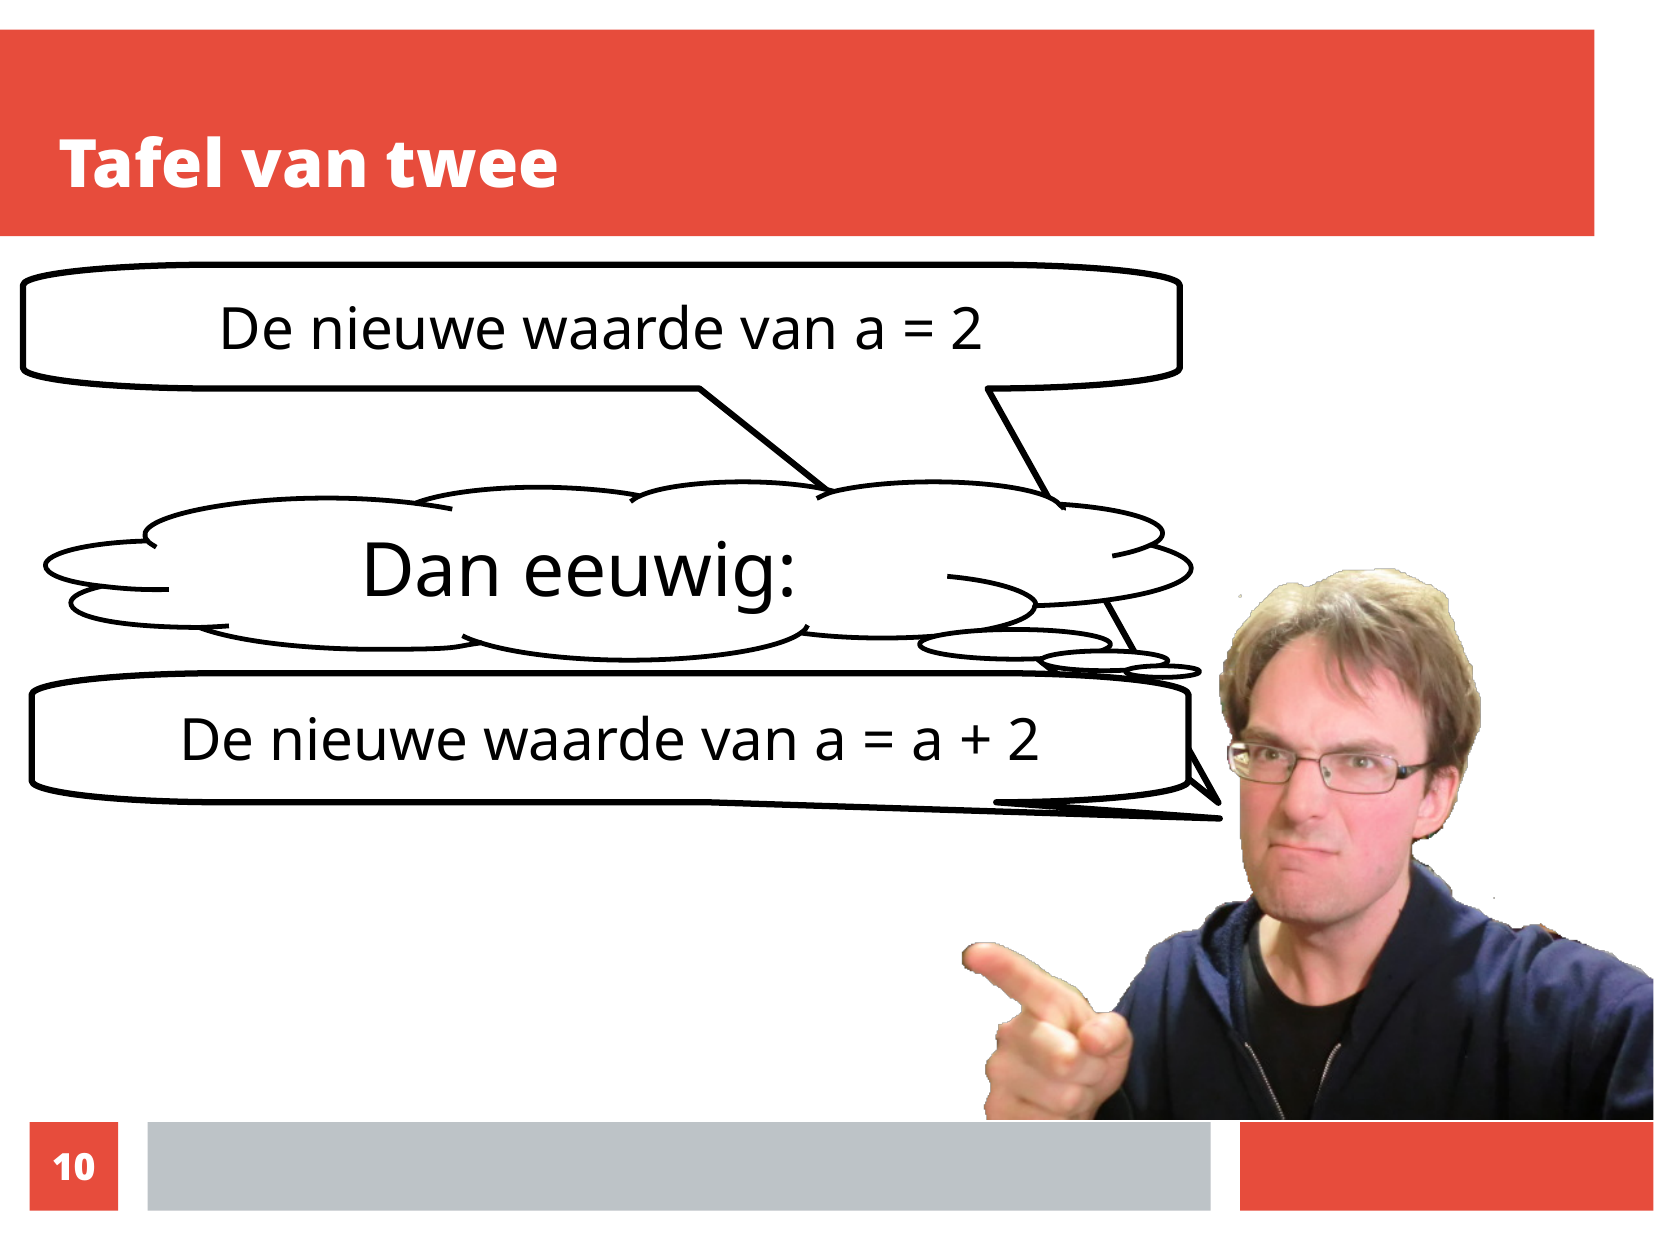

# Tafel van twee
De nieuwe waarde van a = 2
Dan eeuwig:
De nieuwe waarde van a = a + 2
10